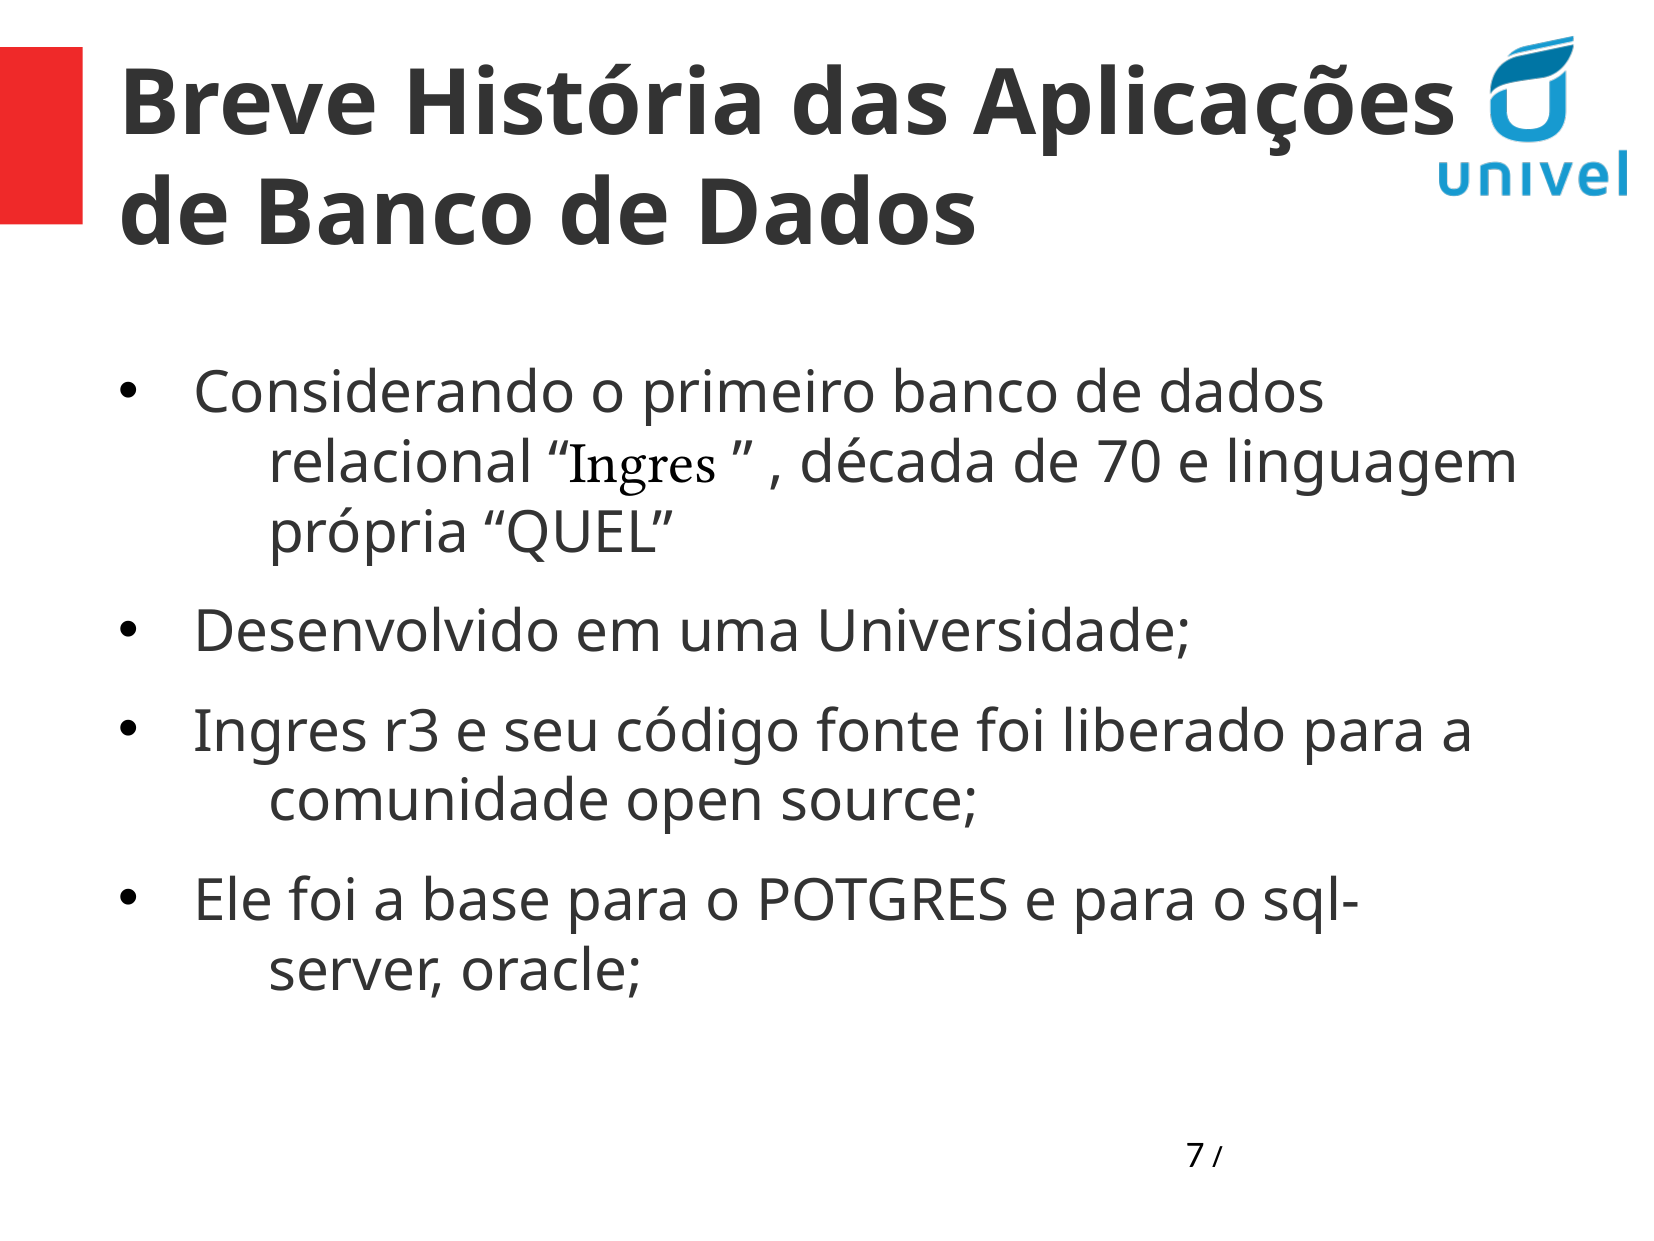

# Breve História das Aplicações de Banco de Dados
Considerando o primeiro banco de dados relacional “Ingres ” , década de 70 e linguagem própria “QUEL”
Desenvolvido em uma Universidade;
Ingres r3 e seu código fonte foi liberado para a comunidade open source;
Ele foi a base para o POTGRES e para o sql-server, oracle;